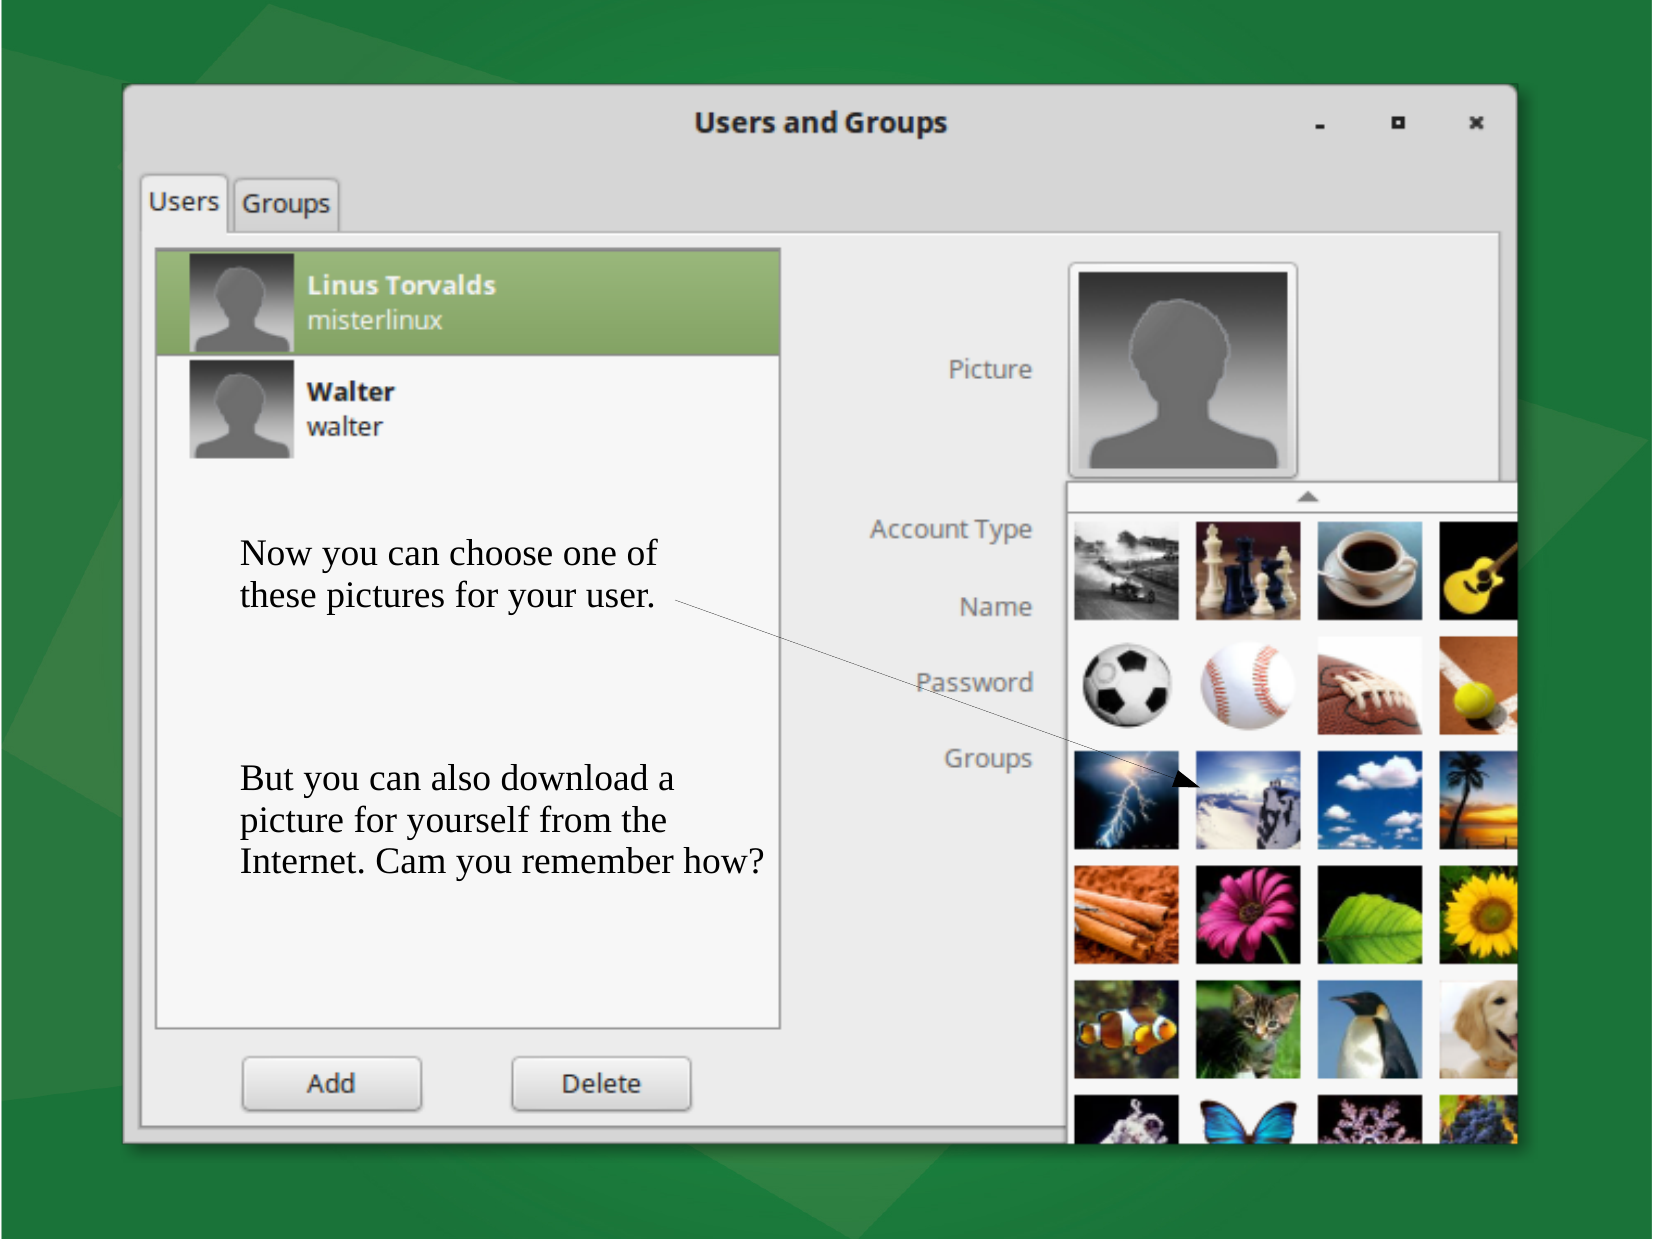

Now you can choose one of these pictures for your user.
But you can also download a picture for yourself from the Internet. Cam you remember how?